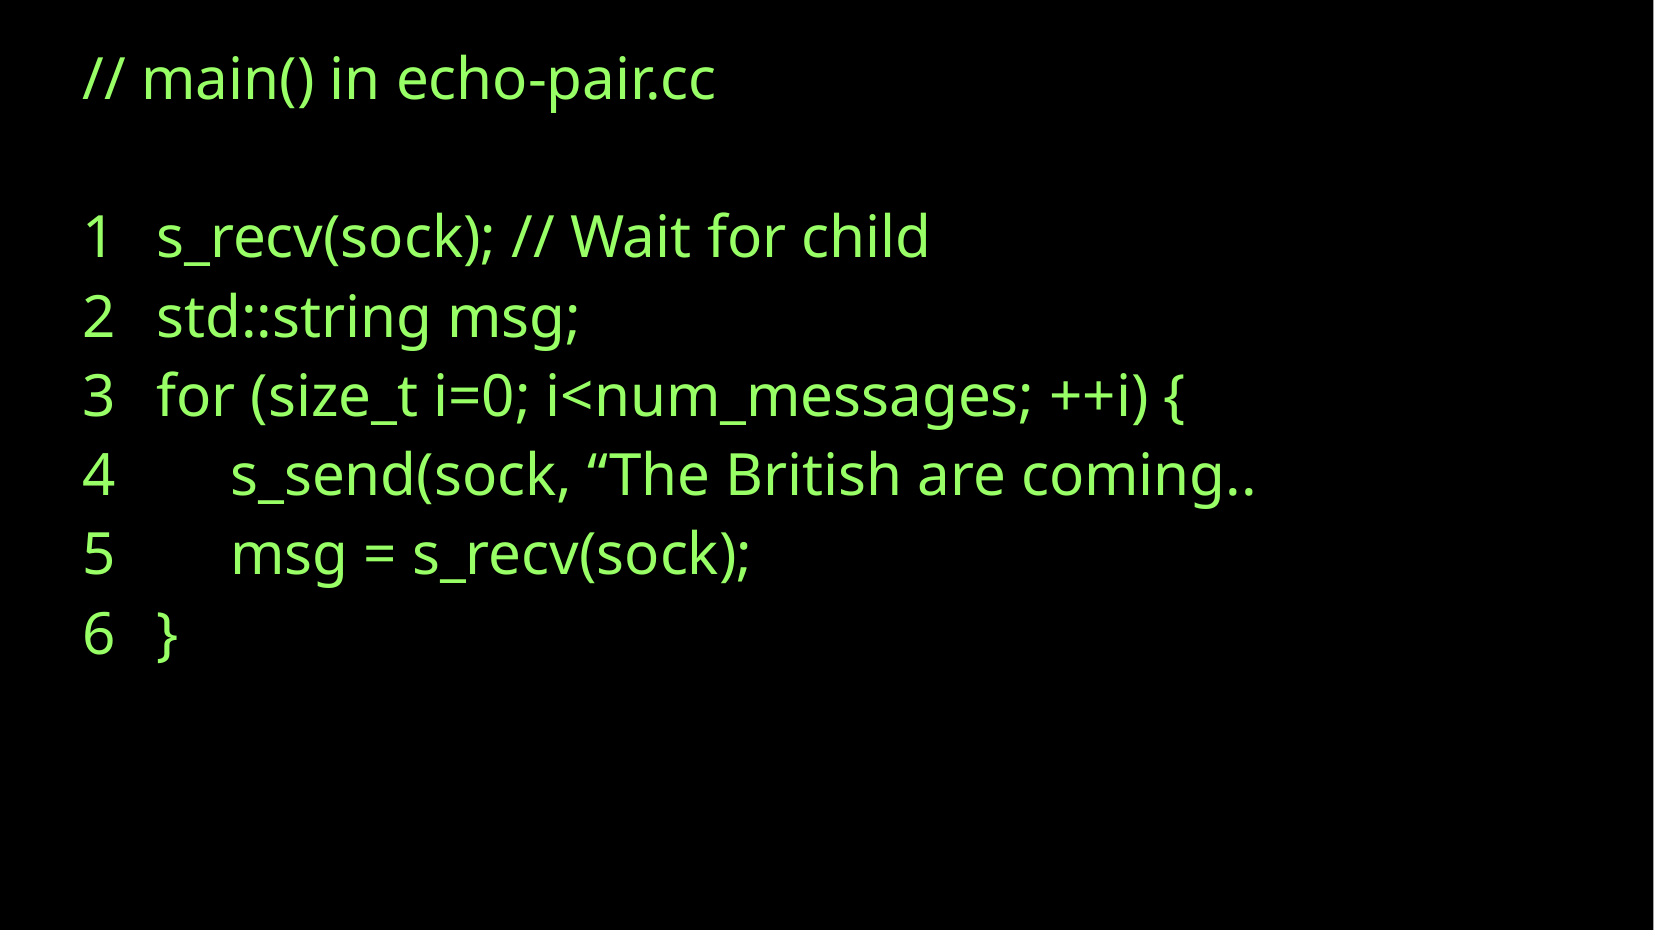

# // main() in echo-pair.cc
1	s_recv(sock); // Wait for child
2	std::string msg;
3	for (size_t i=0; i<num_messages; ++i) {
4		s_send(sock, “The British are coming..
5		msg = s_recv(sock);
6	}